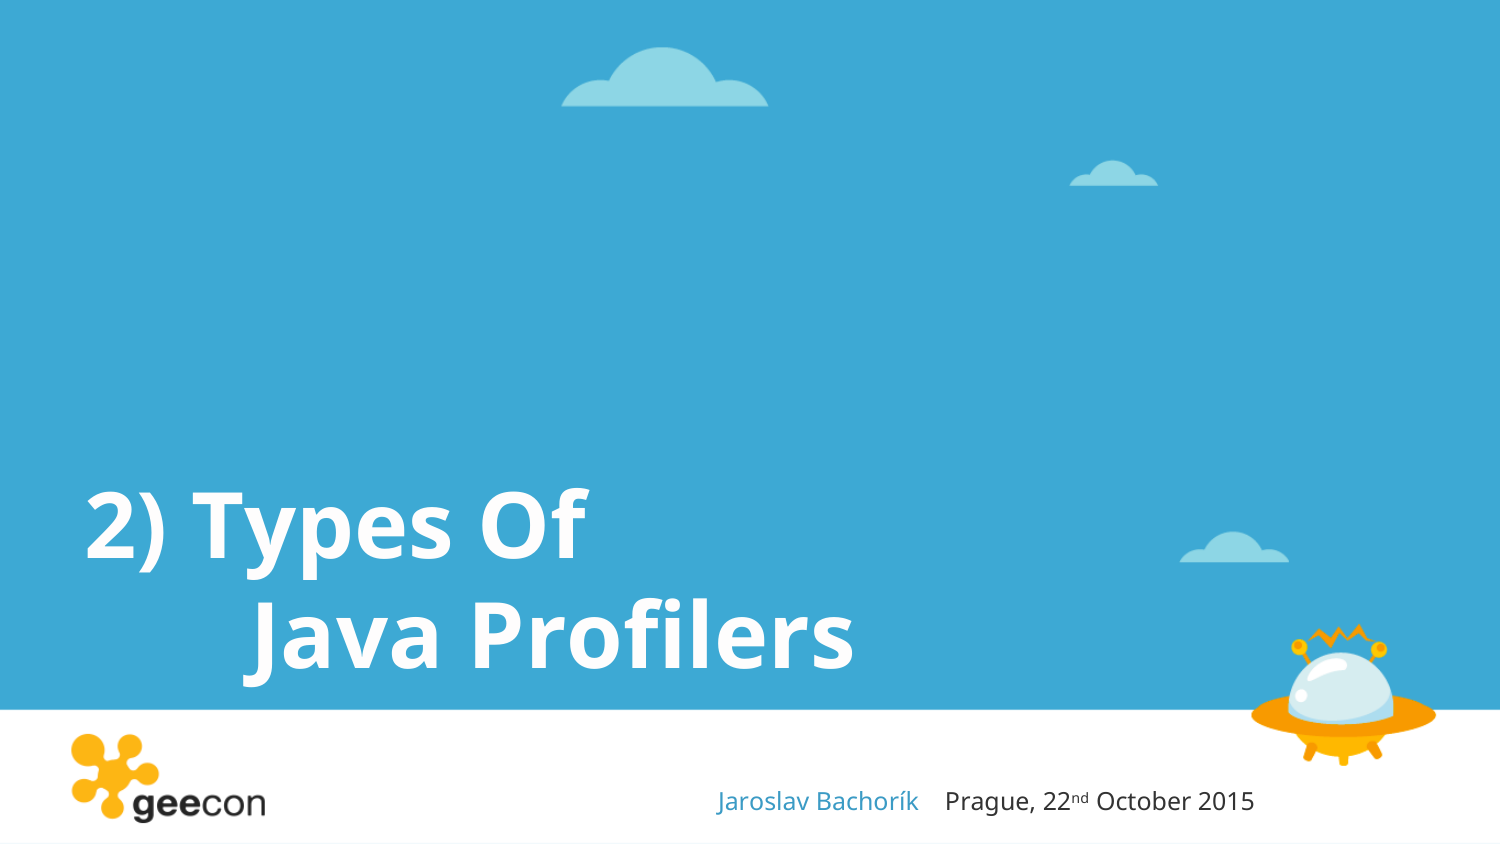

# 2) Types Of Java Profilers
Jaroslav Bachorík Prague, 22nd October 2015